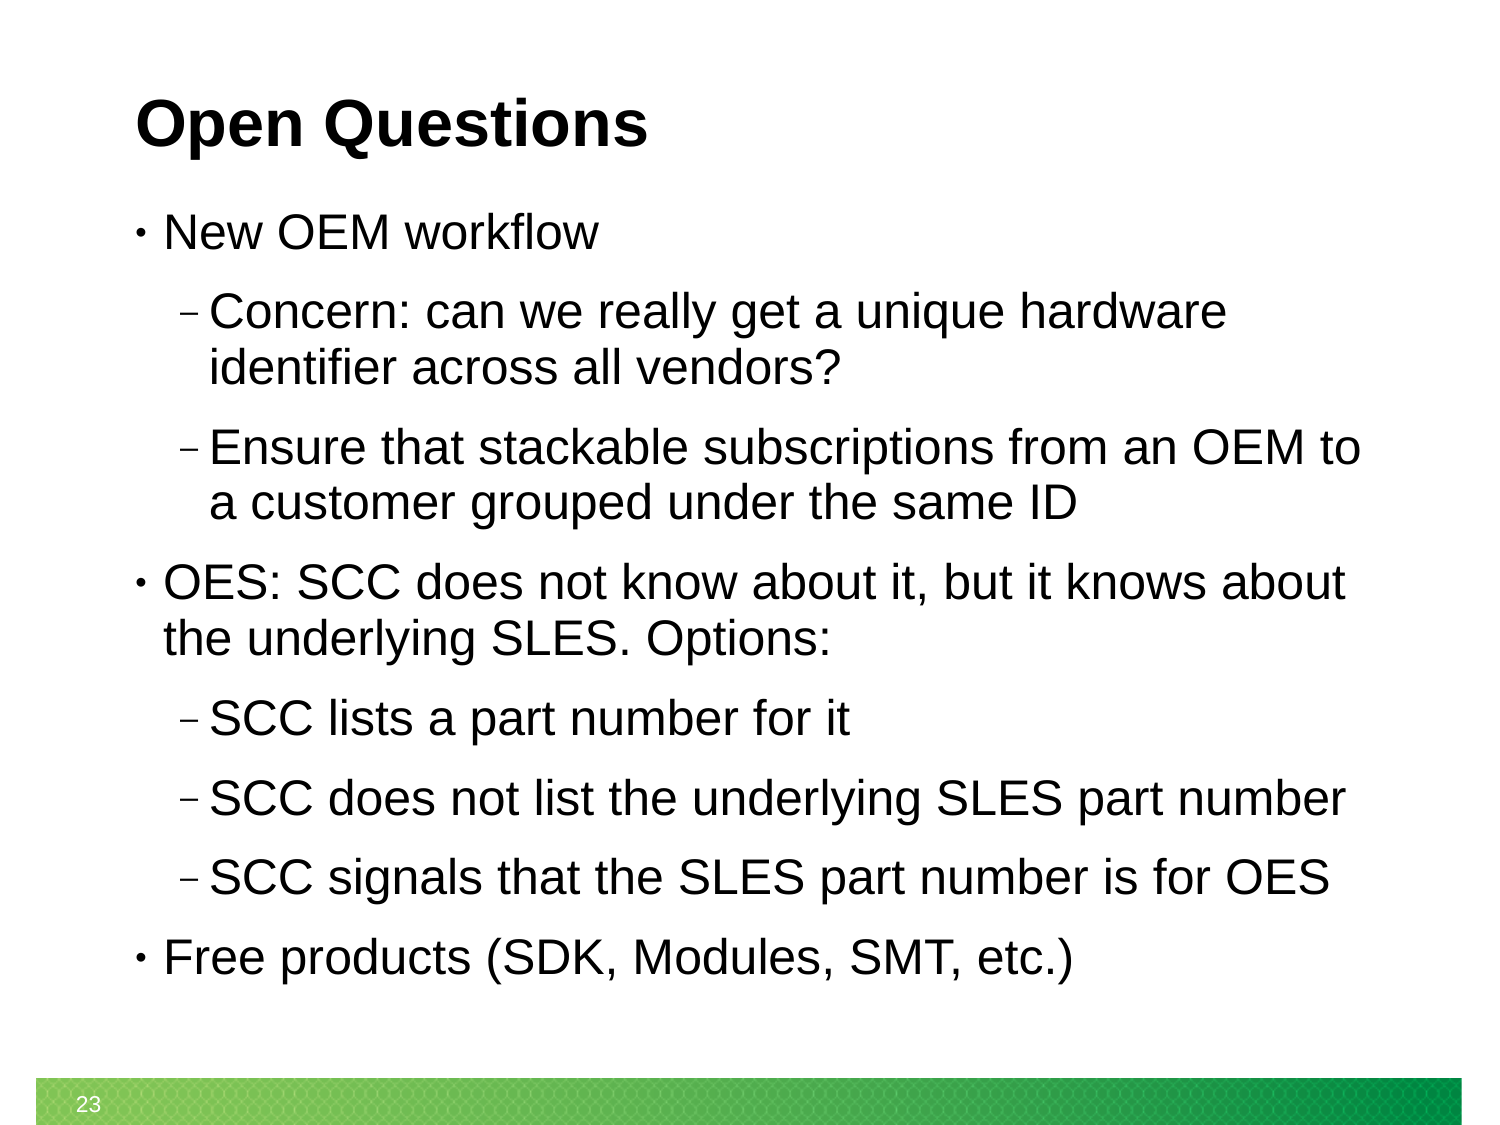

# Open Questions
New OEM workflow
Concern: can we really get a unique hardware identifier across all vendors?
Ensure that stackable subscriptions from an OEM to a customer grouped under the same ID
OES: SCC does not know about it, but it knows about the underlying SLES. Options:
SCC lists a part number for it
SCC does not list the underlying SLES part number
SCC signals that the SLES part number is for OES
Free products (SDK, Modules, SMT, etc.)